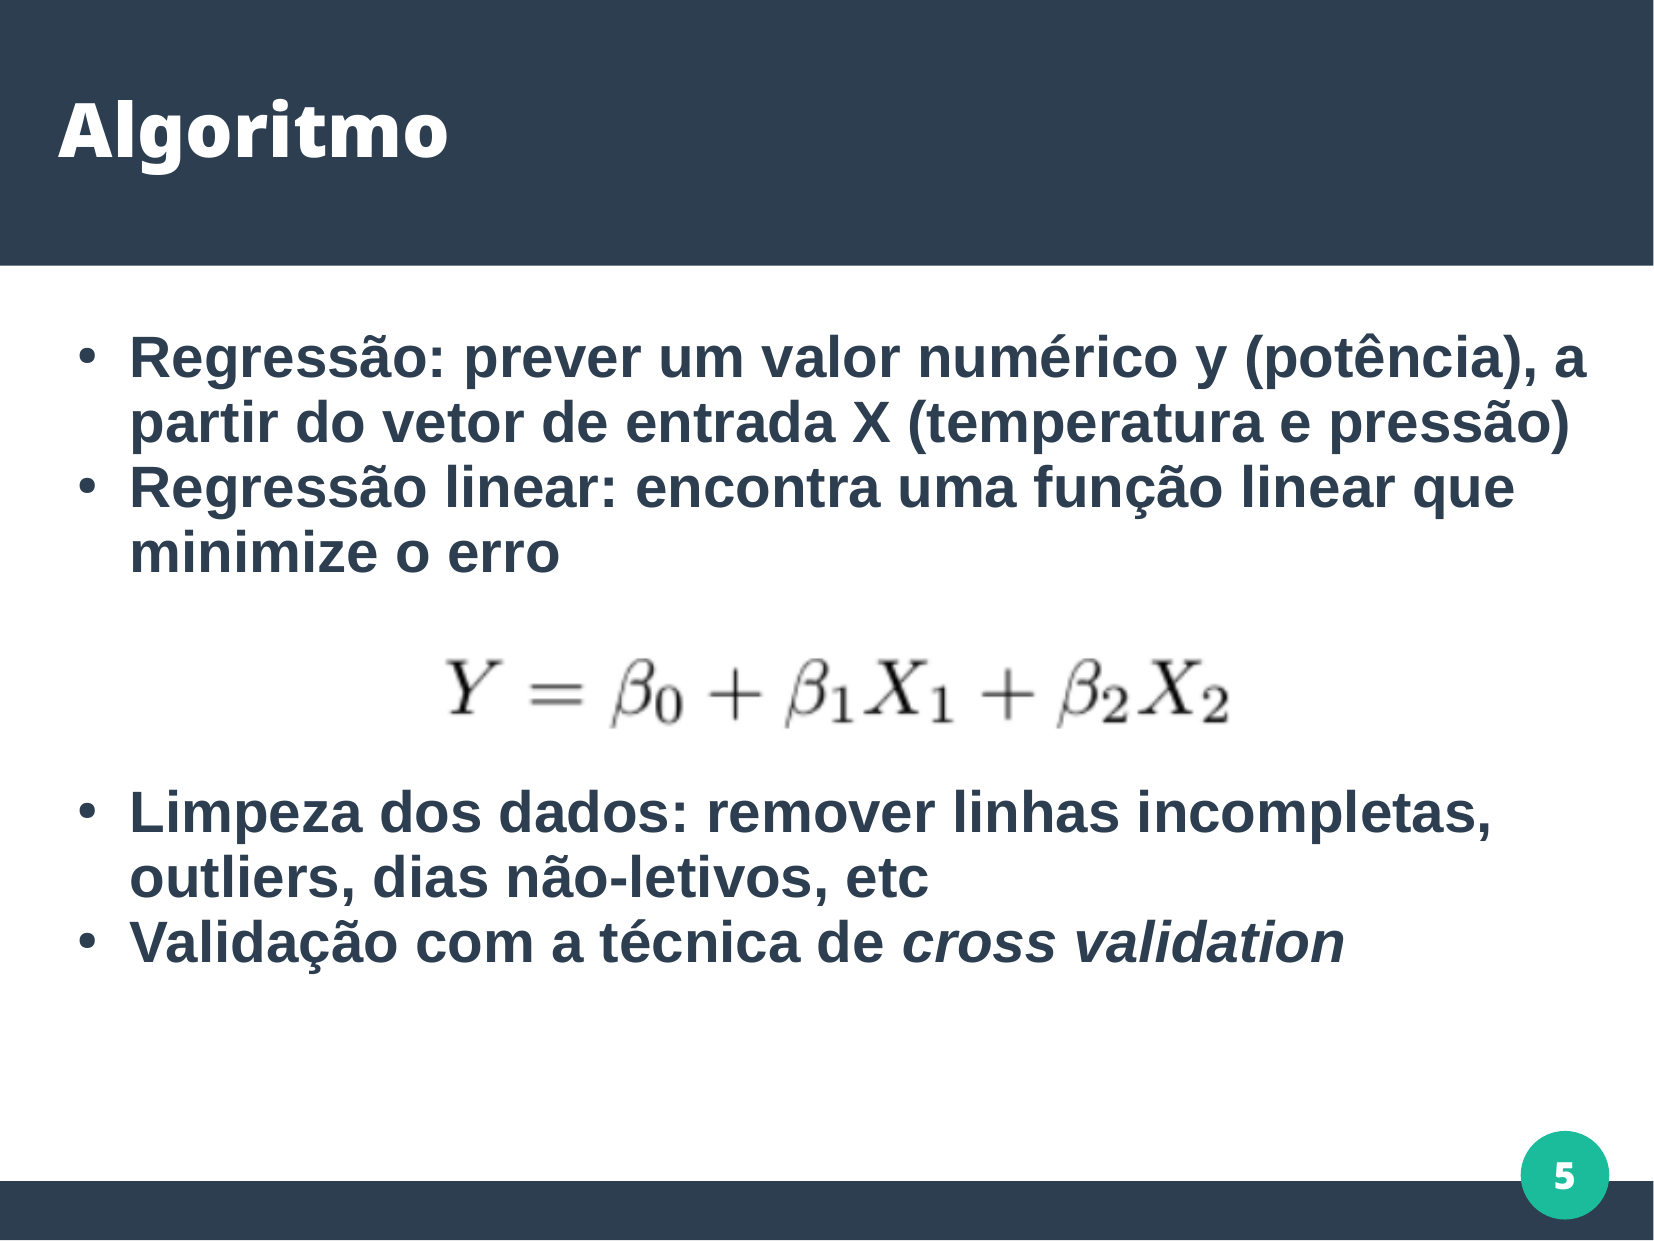

# Algoritmo
Regressão: prever um valor numérico y (potência), a partir do vetor de entrada X (temperatura e pressão)
Regressão linear: encontra uma função linear que minimize o erro
Limpeza dos dados: remover linhas incompletas, outliers, dias não-letivos, etc
Validação com a técnica de cross validation
5